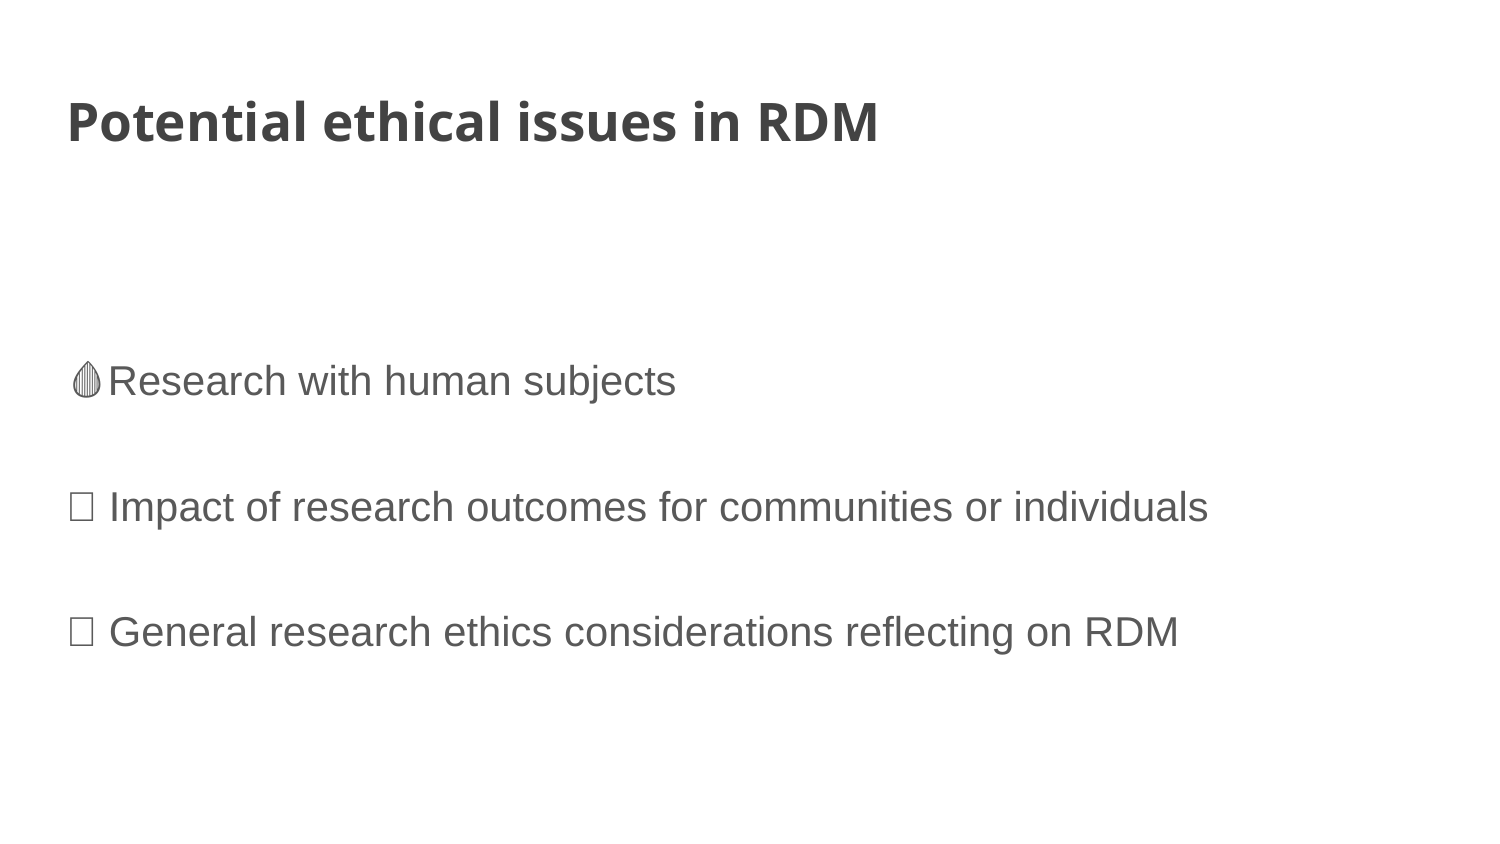

# Potential ethical issues in RDM
🧍🩸Research with human subjects
💥 Impact of research outcomes for communities or individuals
🔬 General research ethics considerations reflecting on RDM